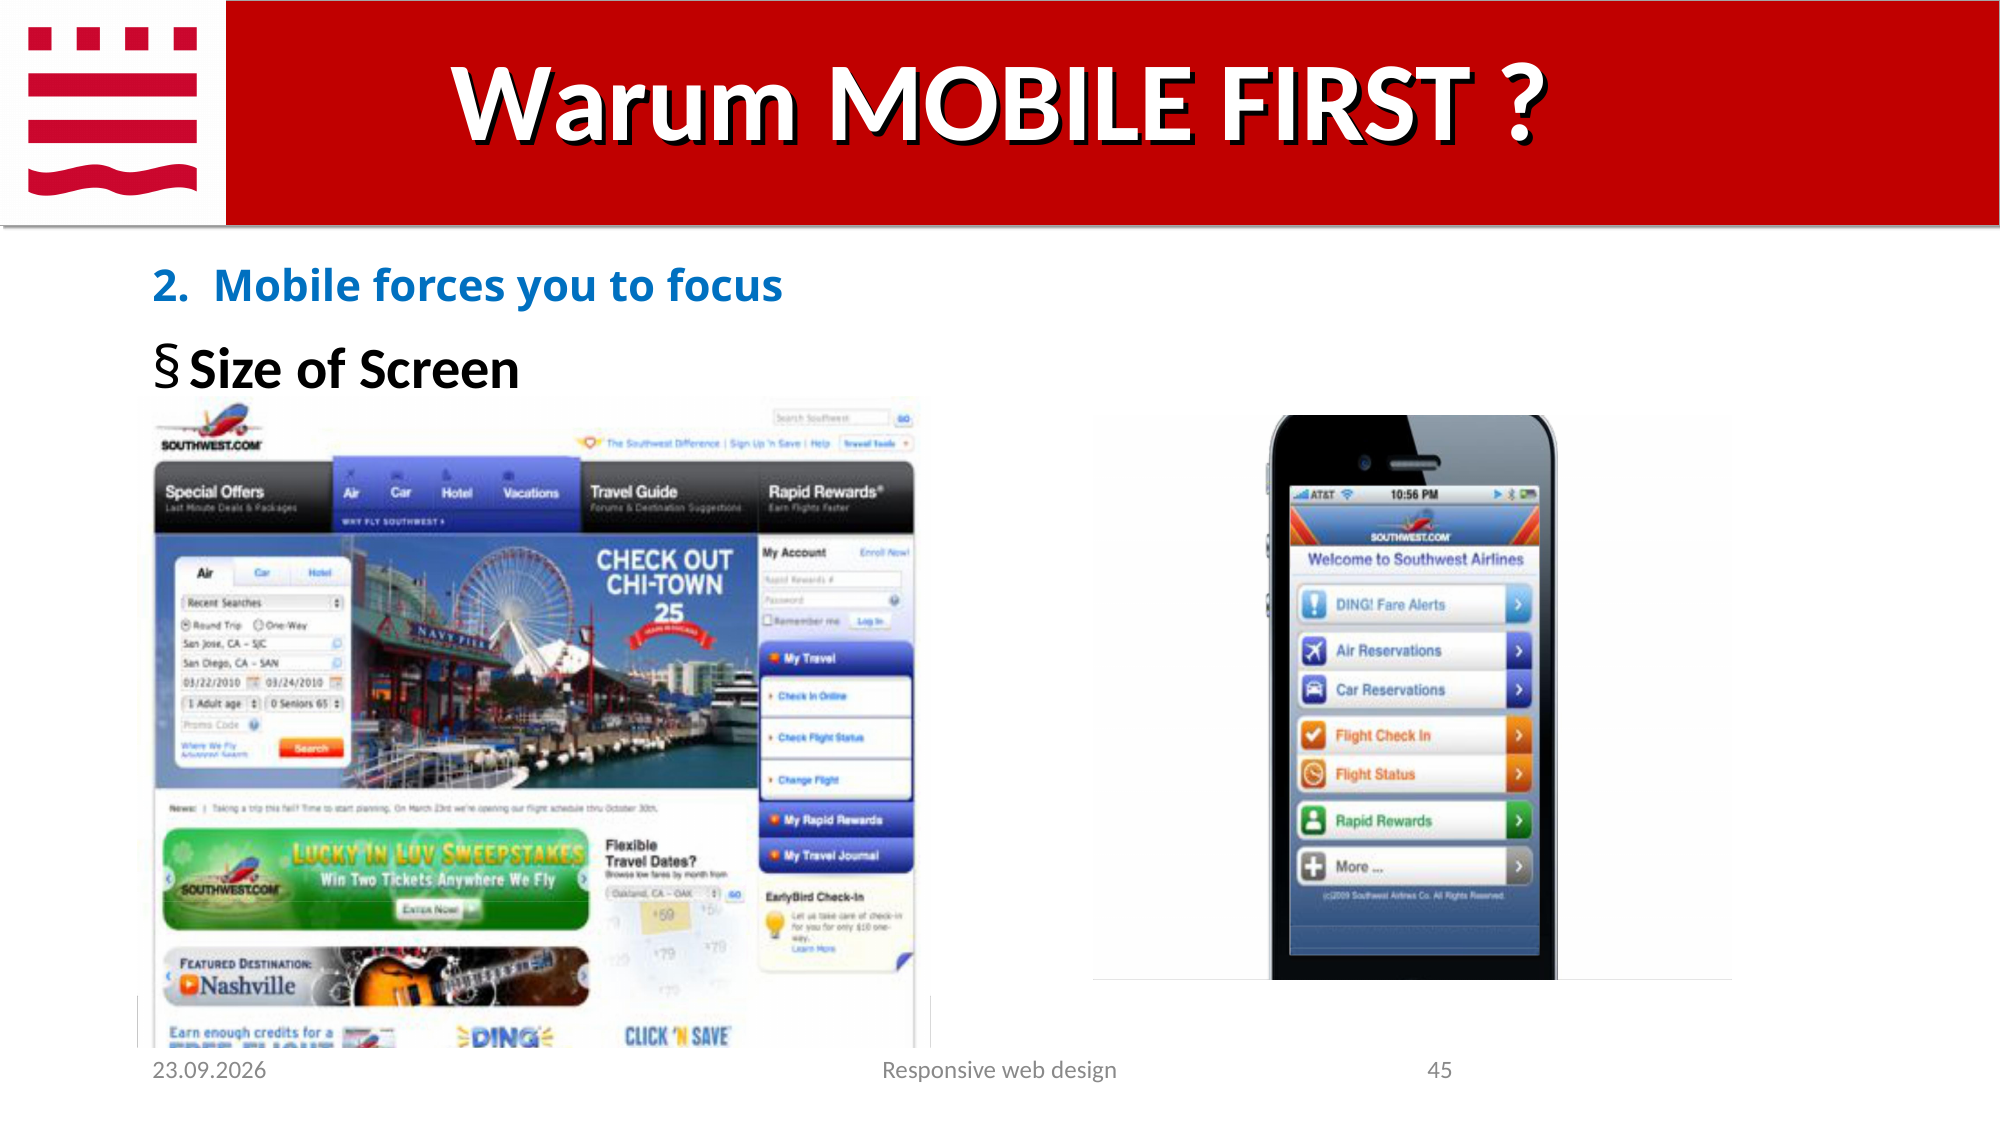

Warum MOBILE FIRST ?
# 2. Mobile forces you to focus
Size of Screen
Responsive web design
45